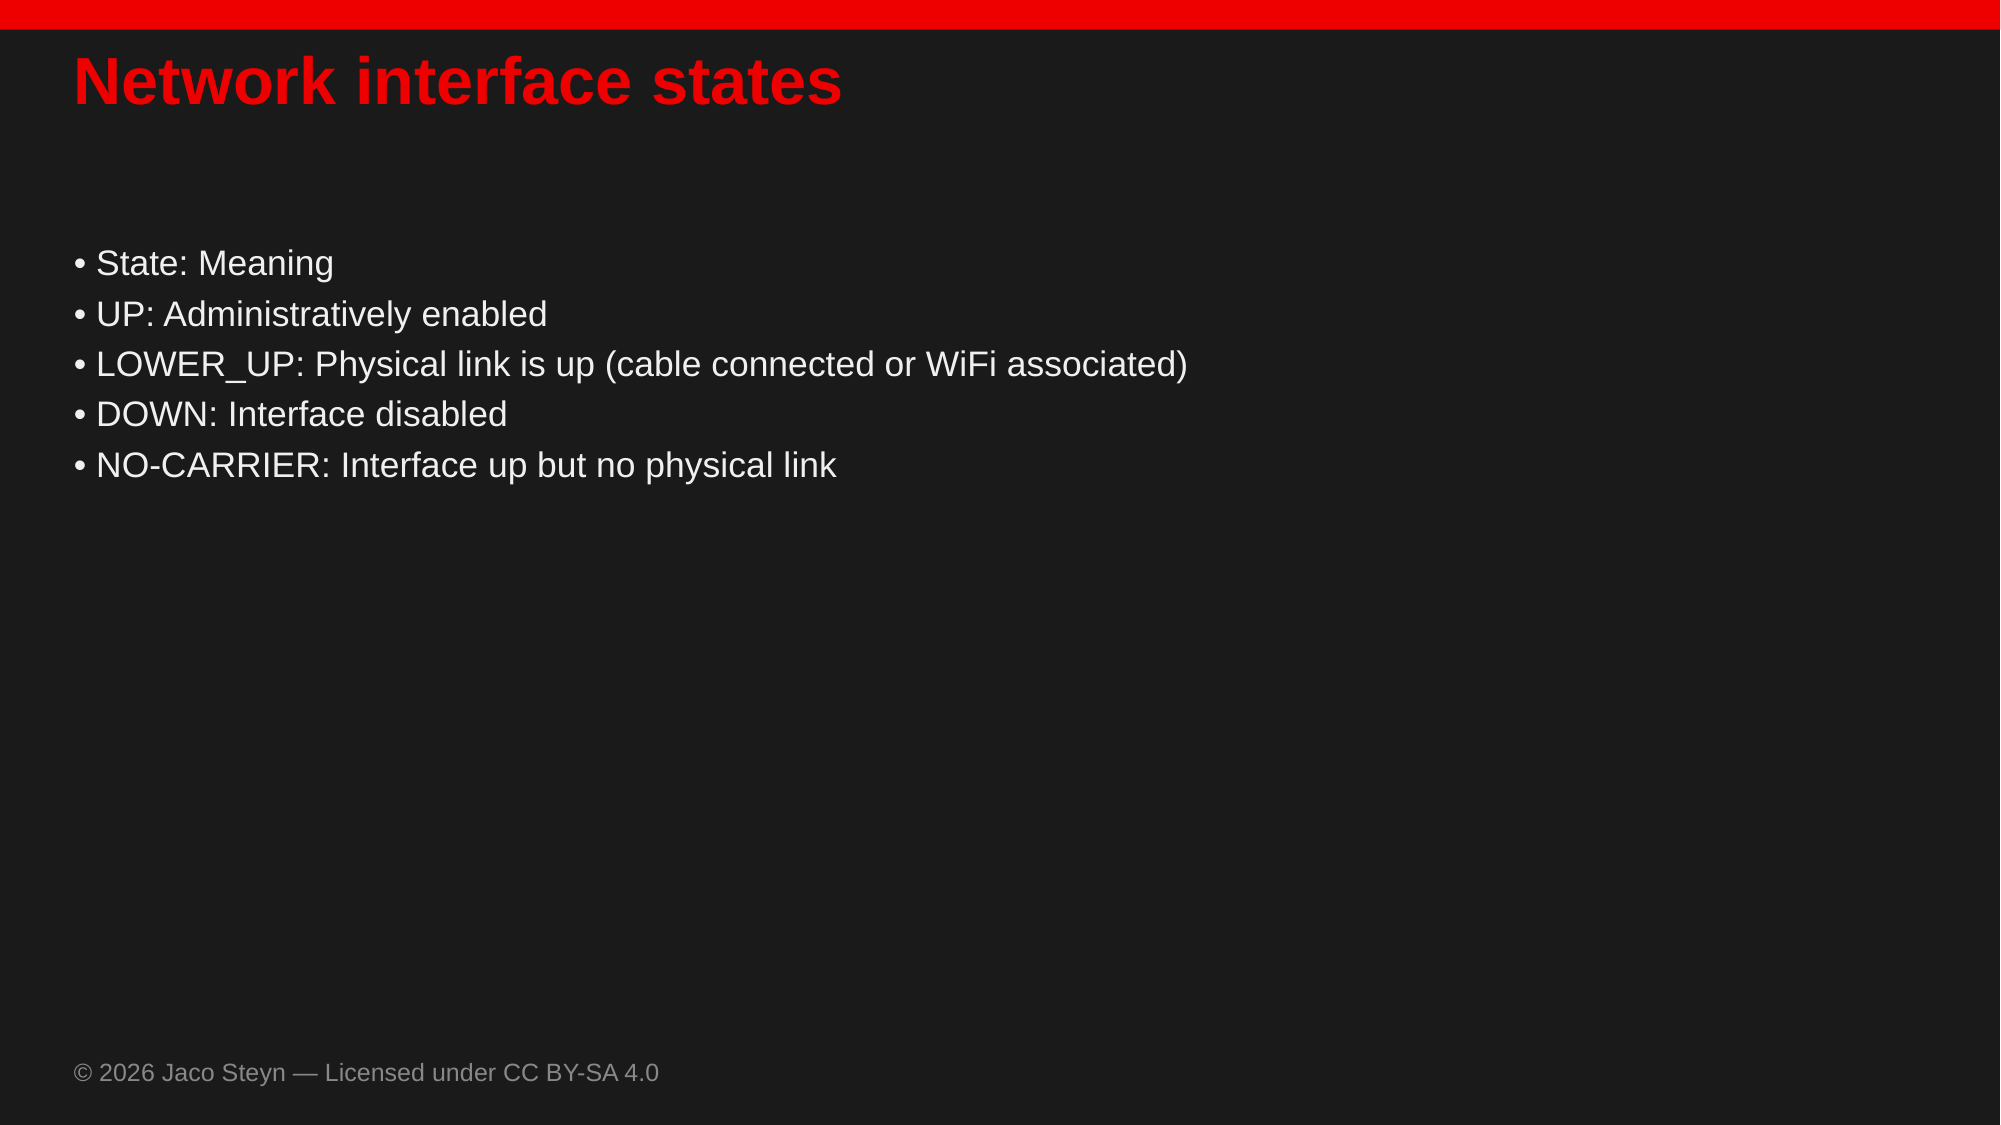

Network interface states
• State: Meaning
• UP: Administratively enabled
• LOWER_UP: Physical link is up (cable connected or WiFi associated)
• DOWN: Interface disabled
• NO-CARRIER: Interface up but no physical link
© 2026 Jaco Steyn — Licensed under CC BY-SA 4.0